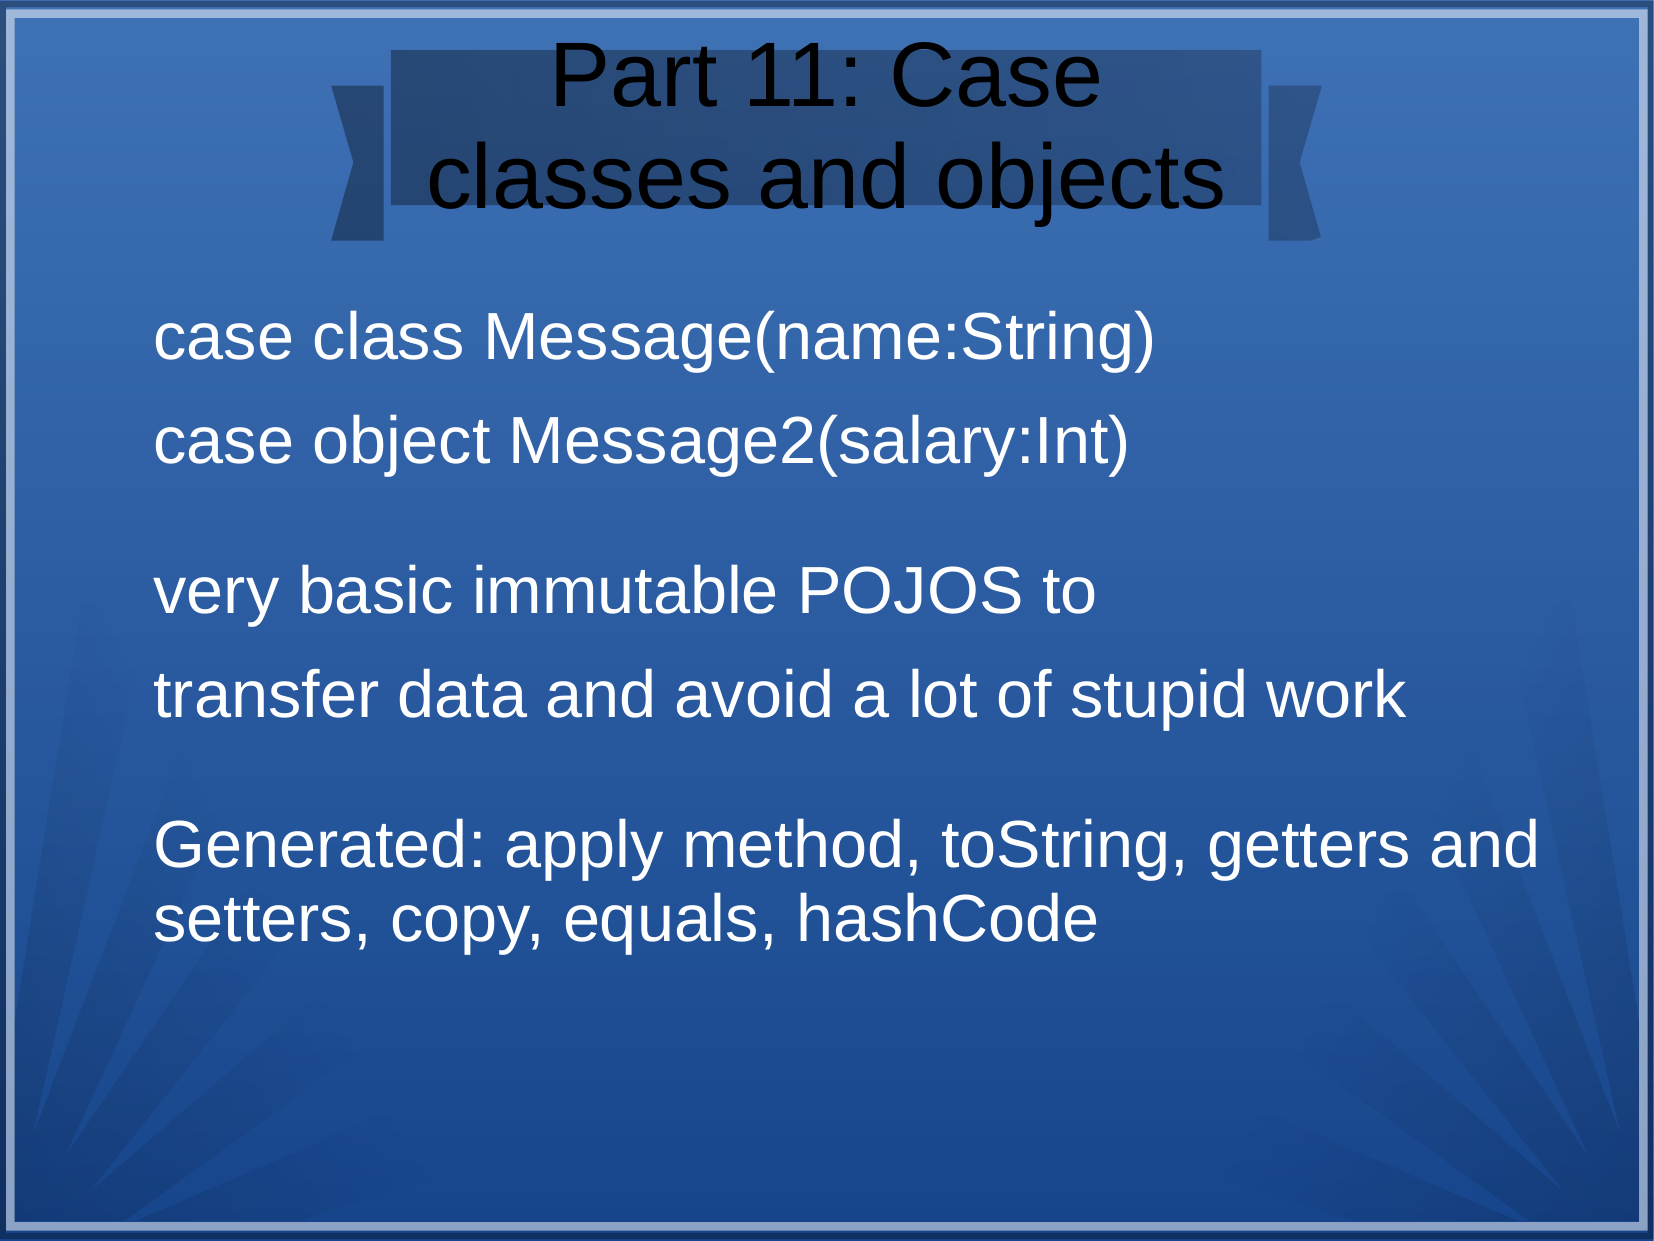

# Part 11: Case classes and objects
case class Message(name:String)
case object Message2(salary:Int)
very basic immutable POJOS to
transfer data and avoid a lot of stupid work
Generated: apply method, toString, getters and setters, copy, equals, hashCode